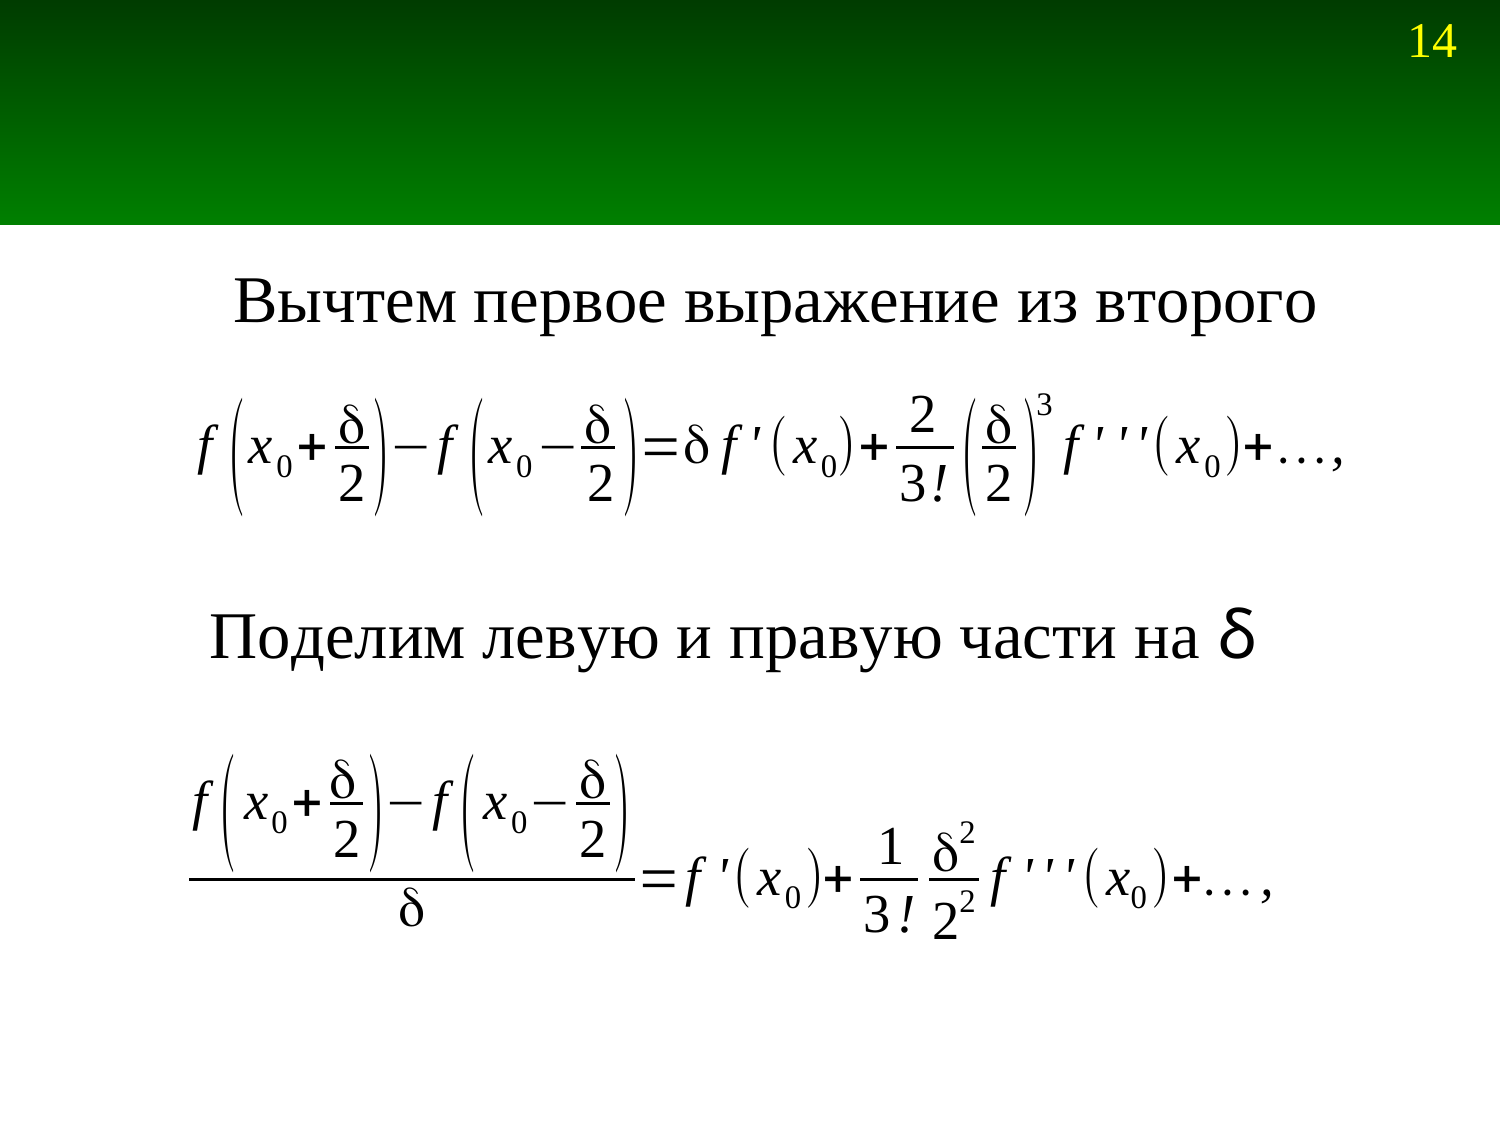

Вычтем первое выражение из второго
Поделим левую и правую части на δ